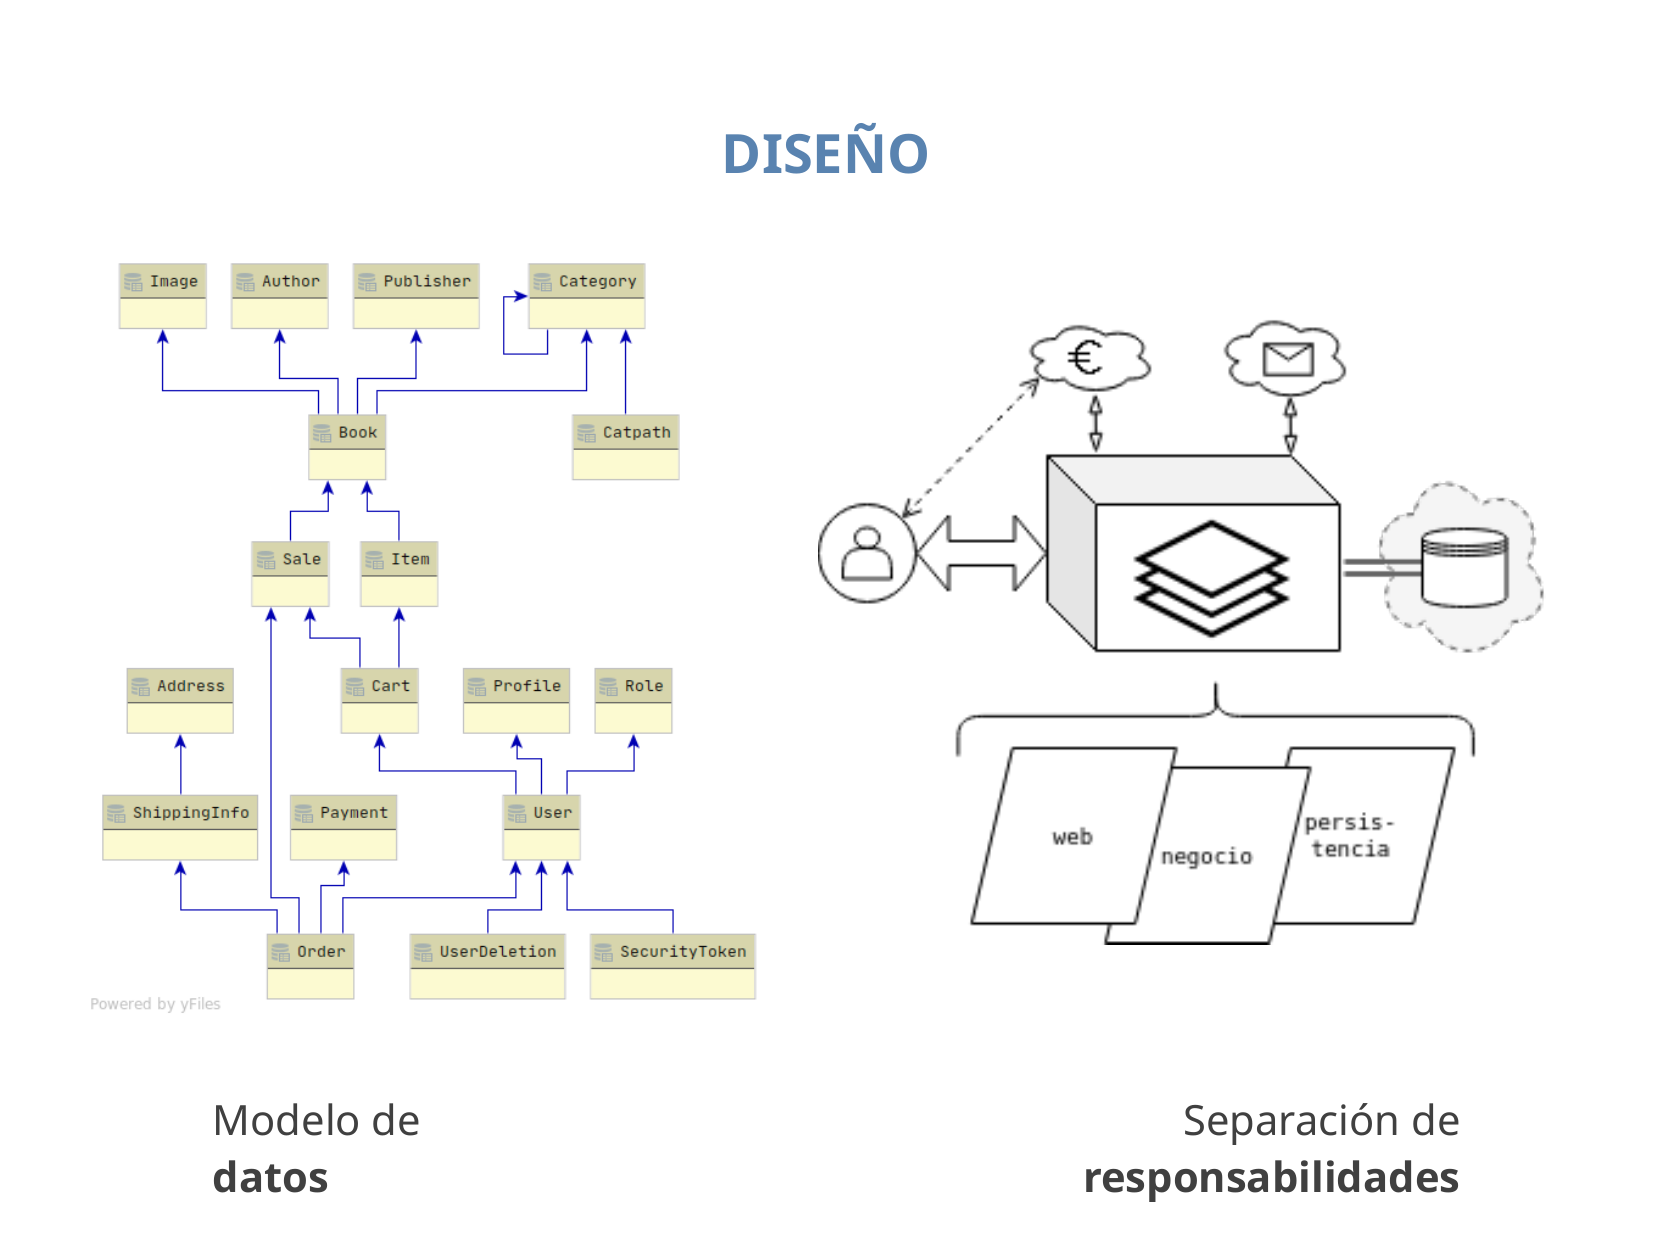

# DISEÑO
Modelo de datos
Separación de responsabilidades
4